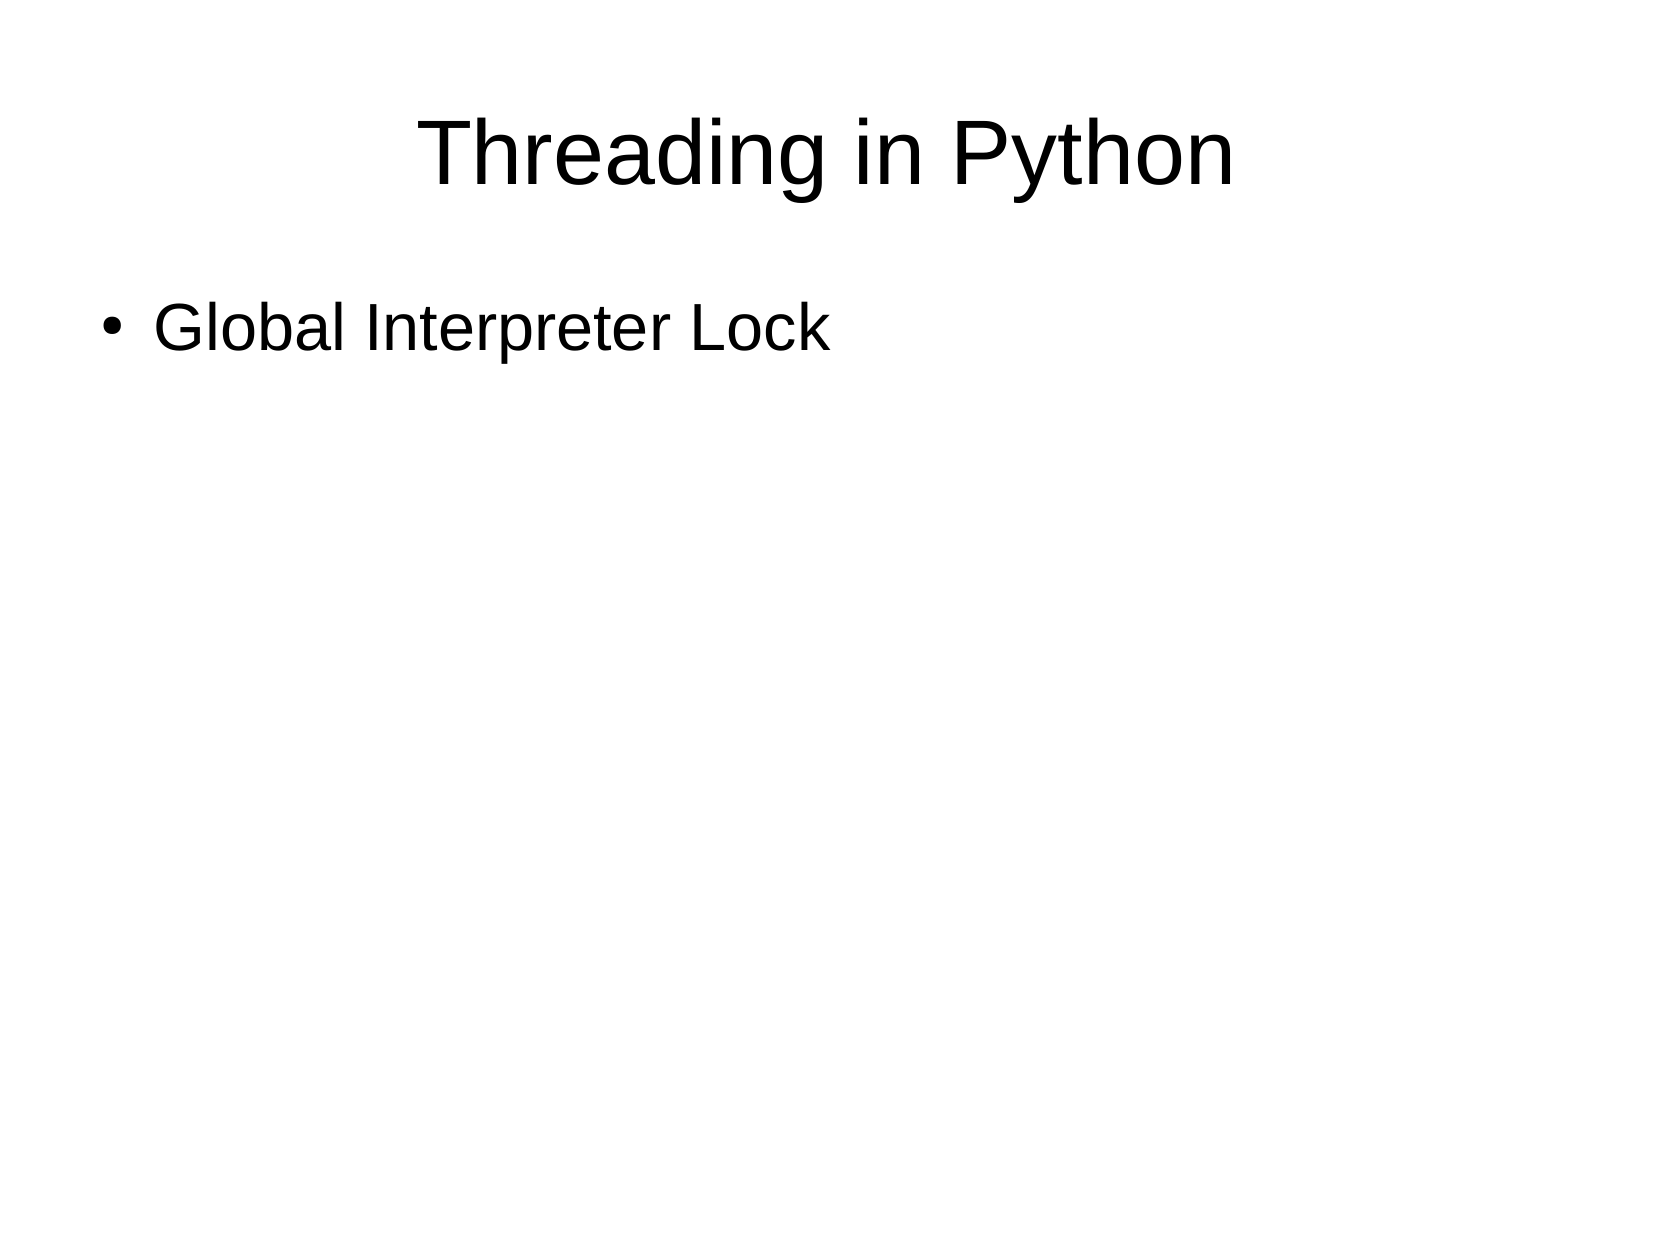

# Threading in Python
Global Interpreter Lock